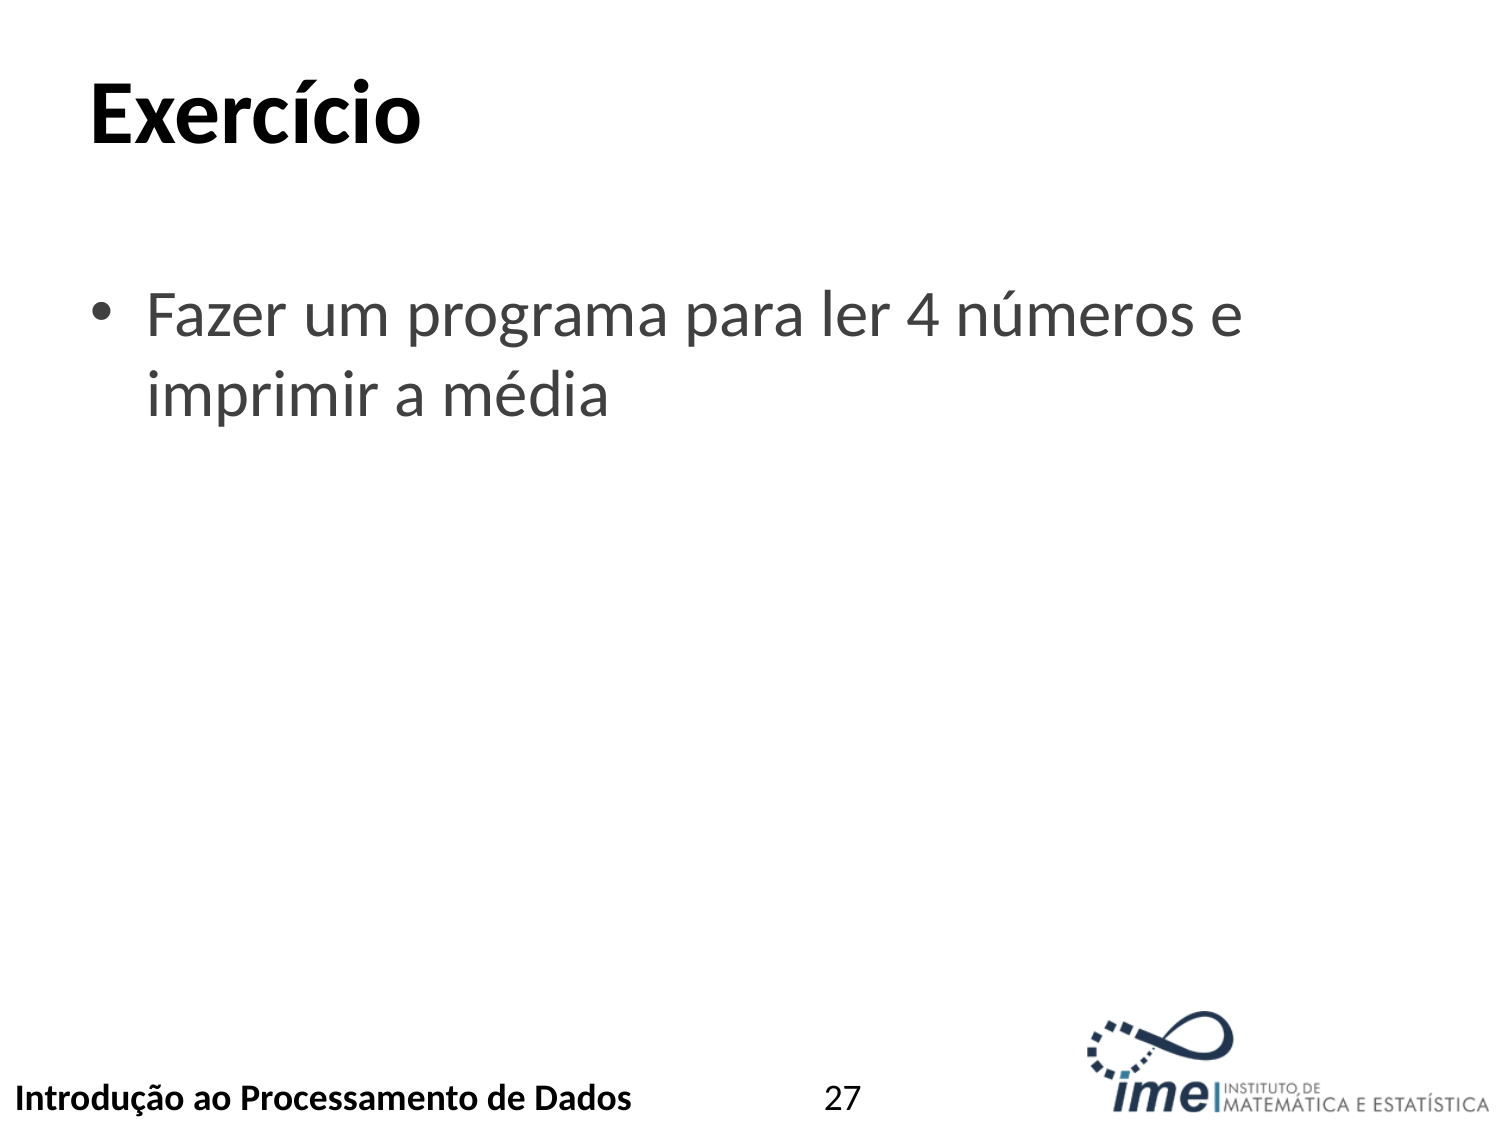

Exercício
Fazer um programa para ler 4 números e imprimir a média